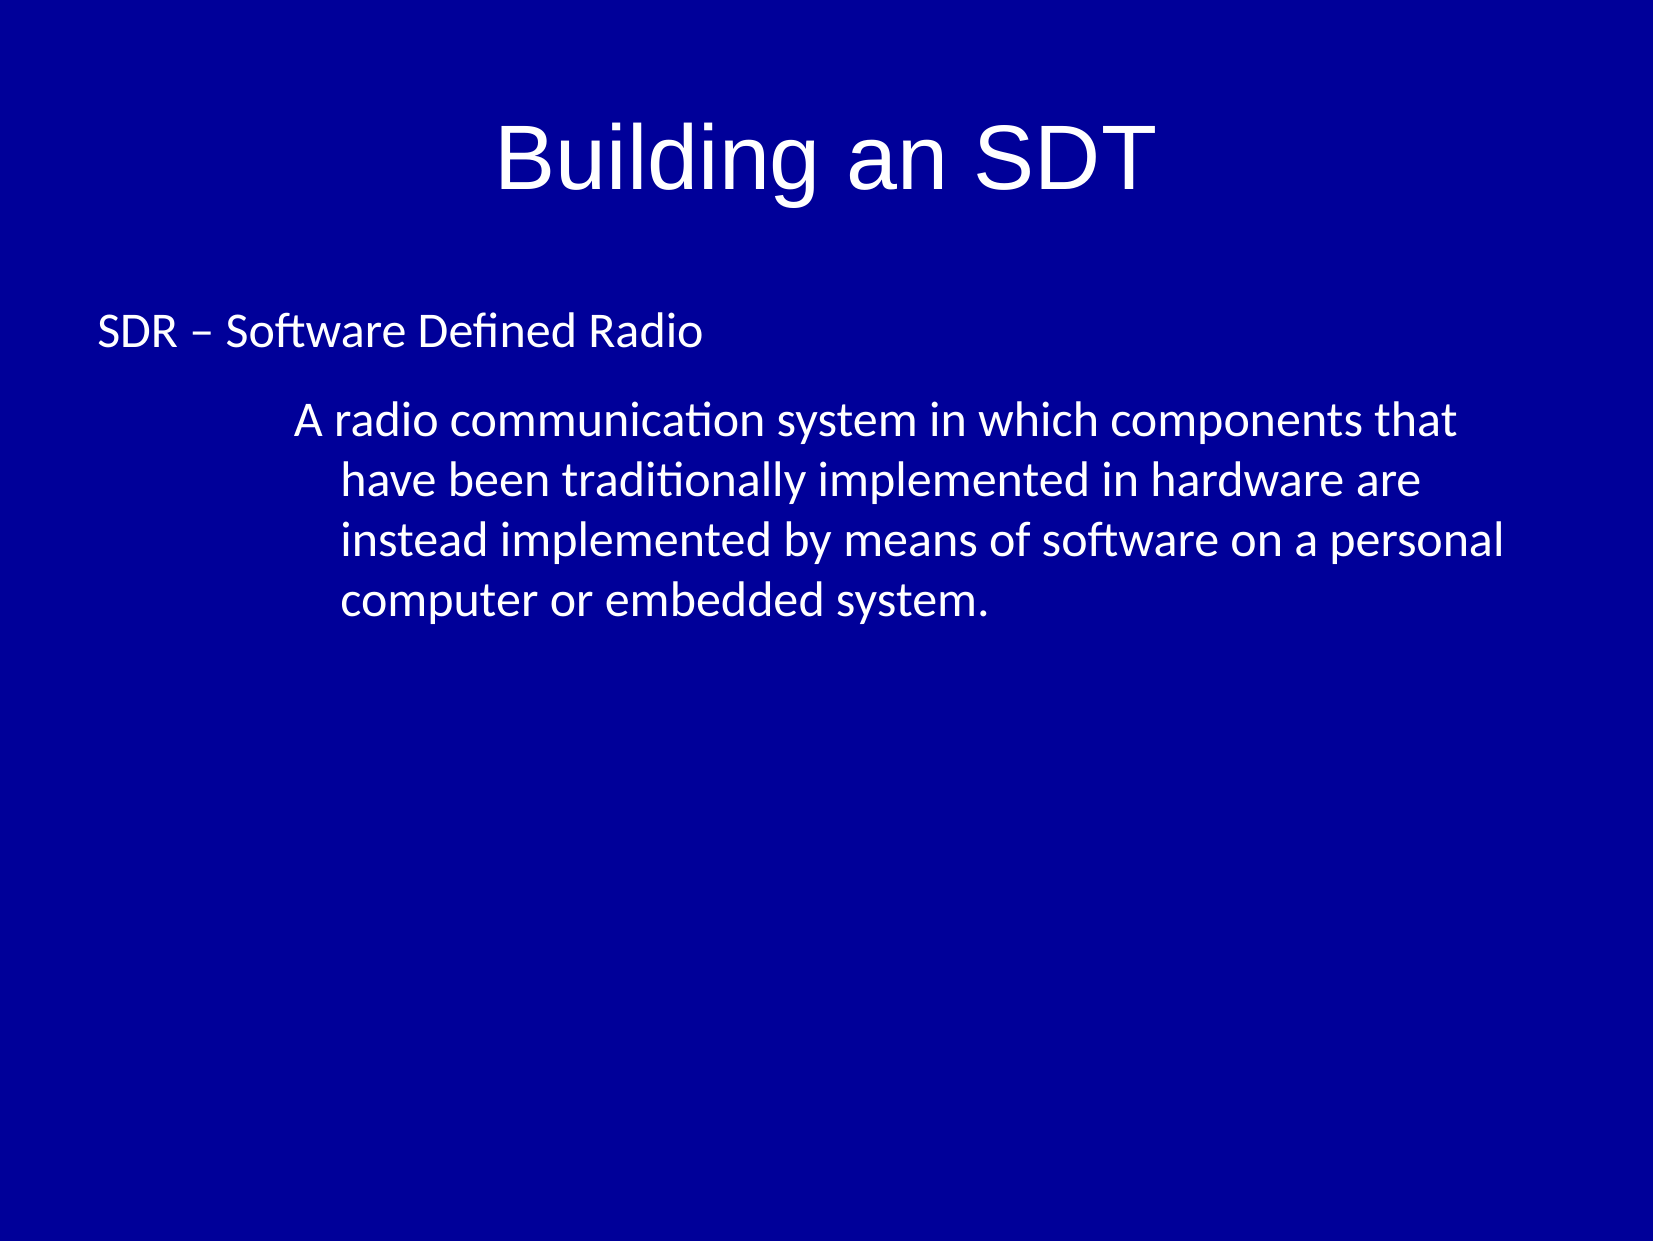

Building an SDT
SDR – Software Defined Radio
A radio communication system in which components that have been traditionally implemented in hardware are instead implemented by means of software on a personal computer or embedded system.